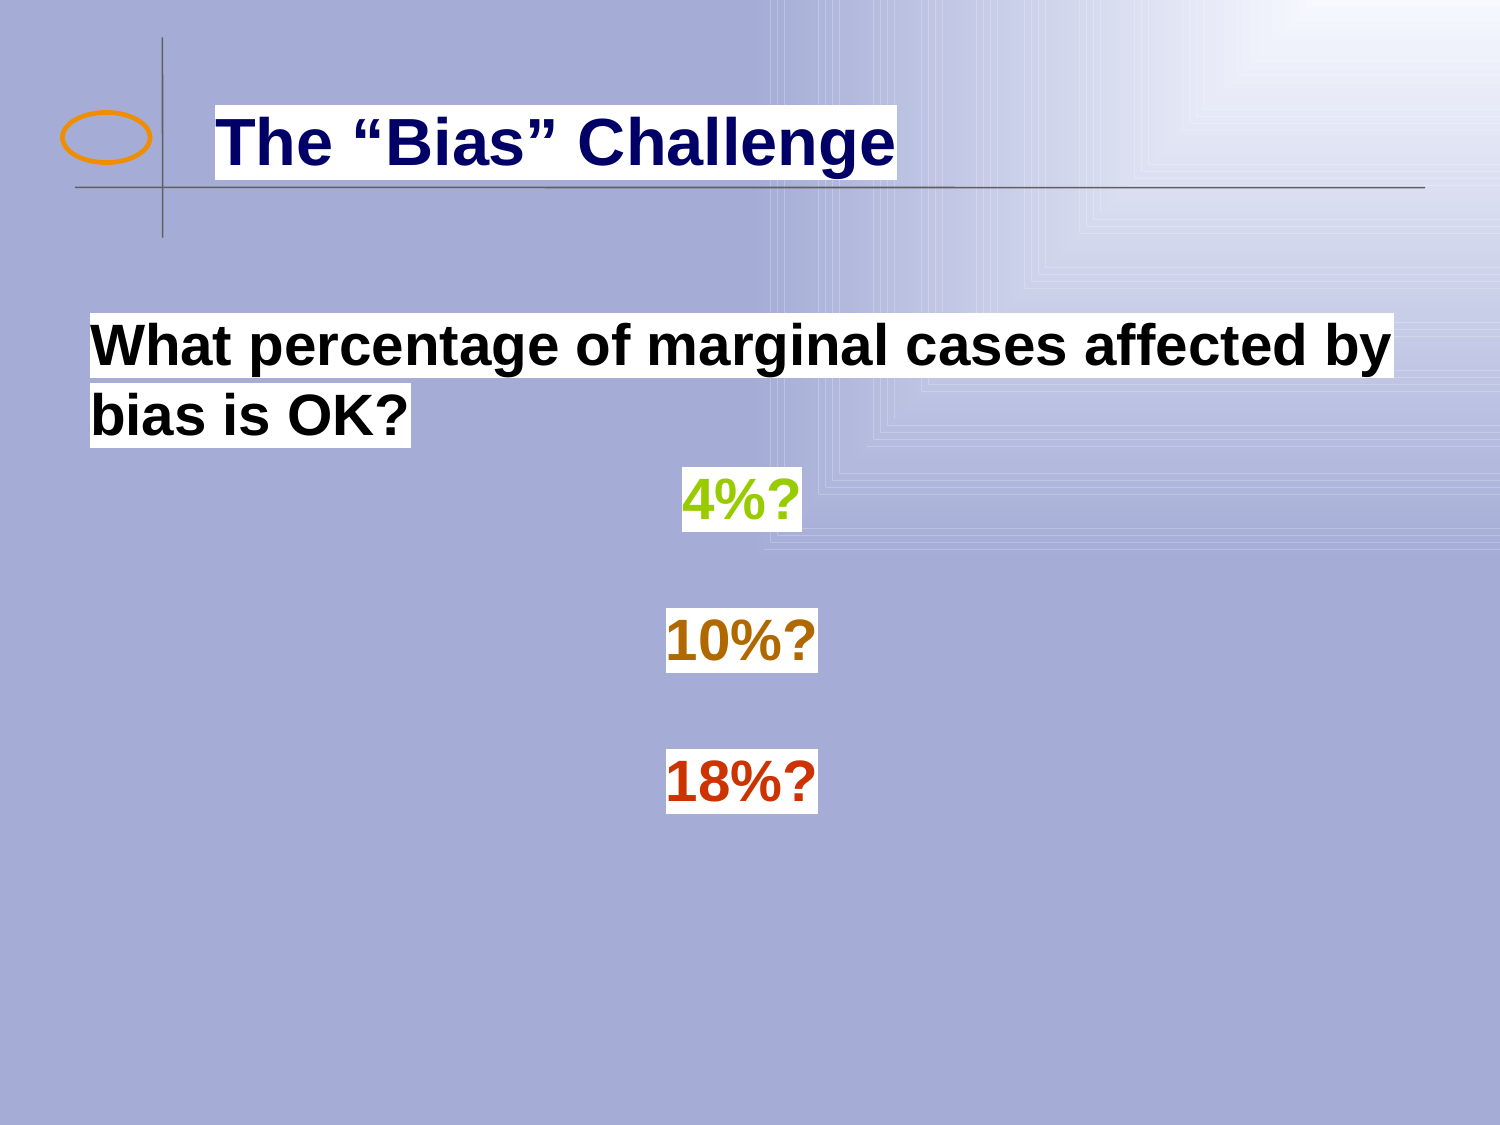

# The “Bias” Challenge
What percentage of marginal cases affected by bias is OK?
4%?
10%?
18%?